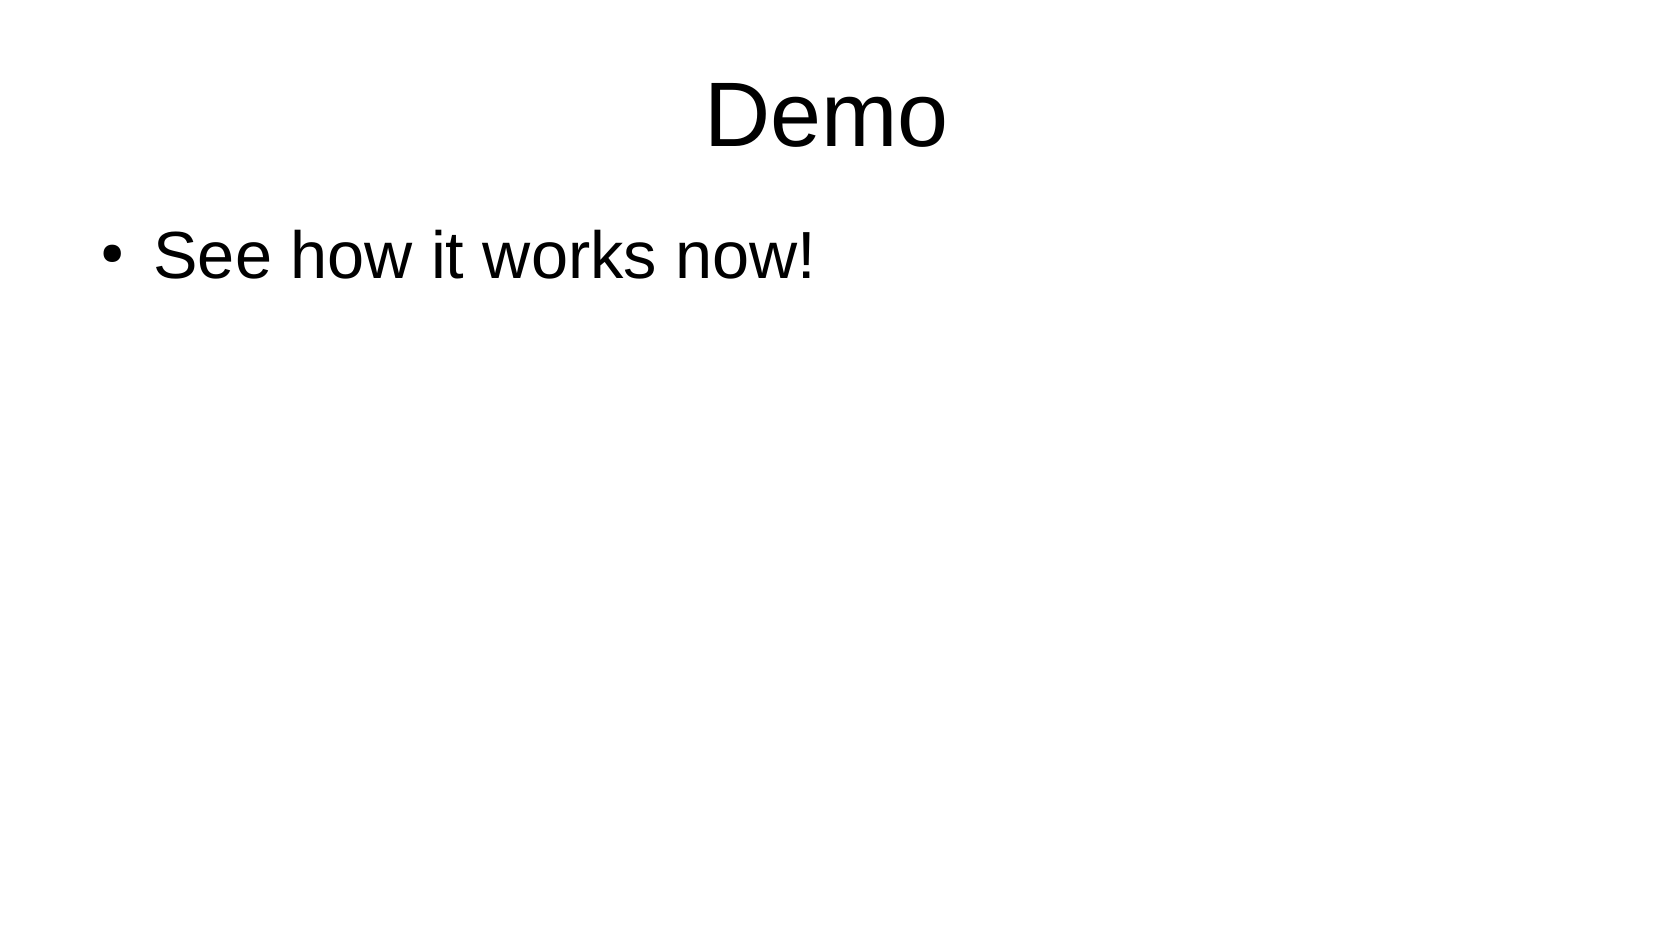

# Demo
See how it works now!